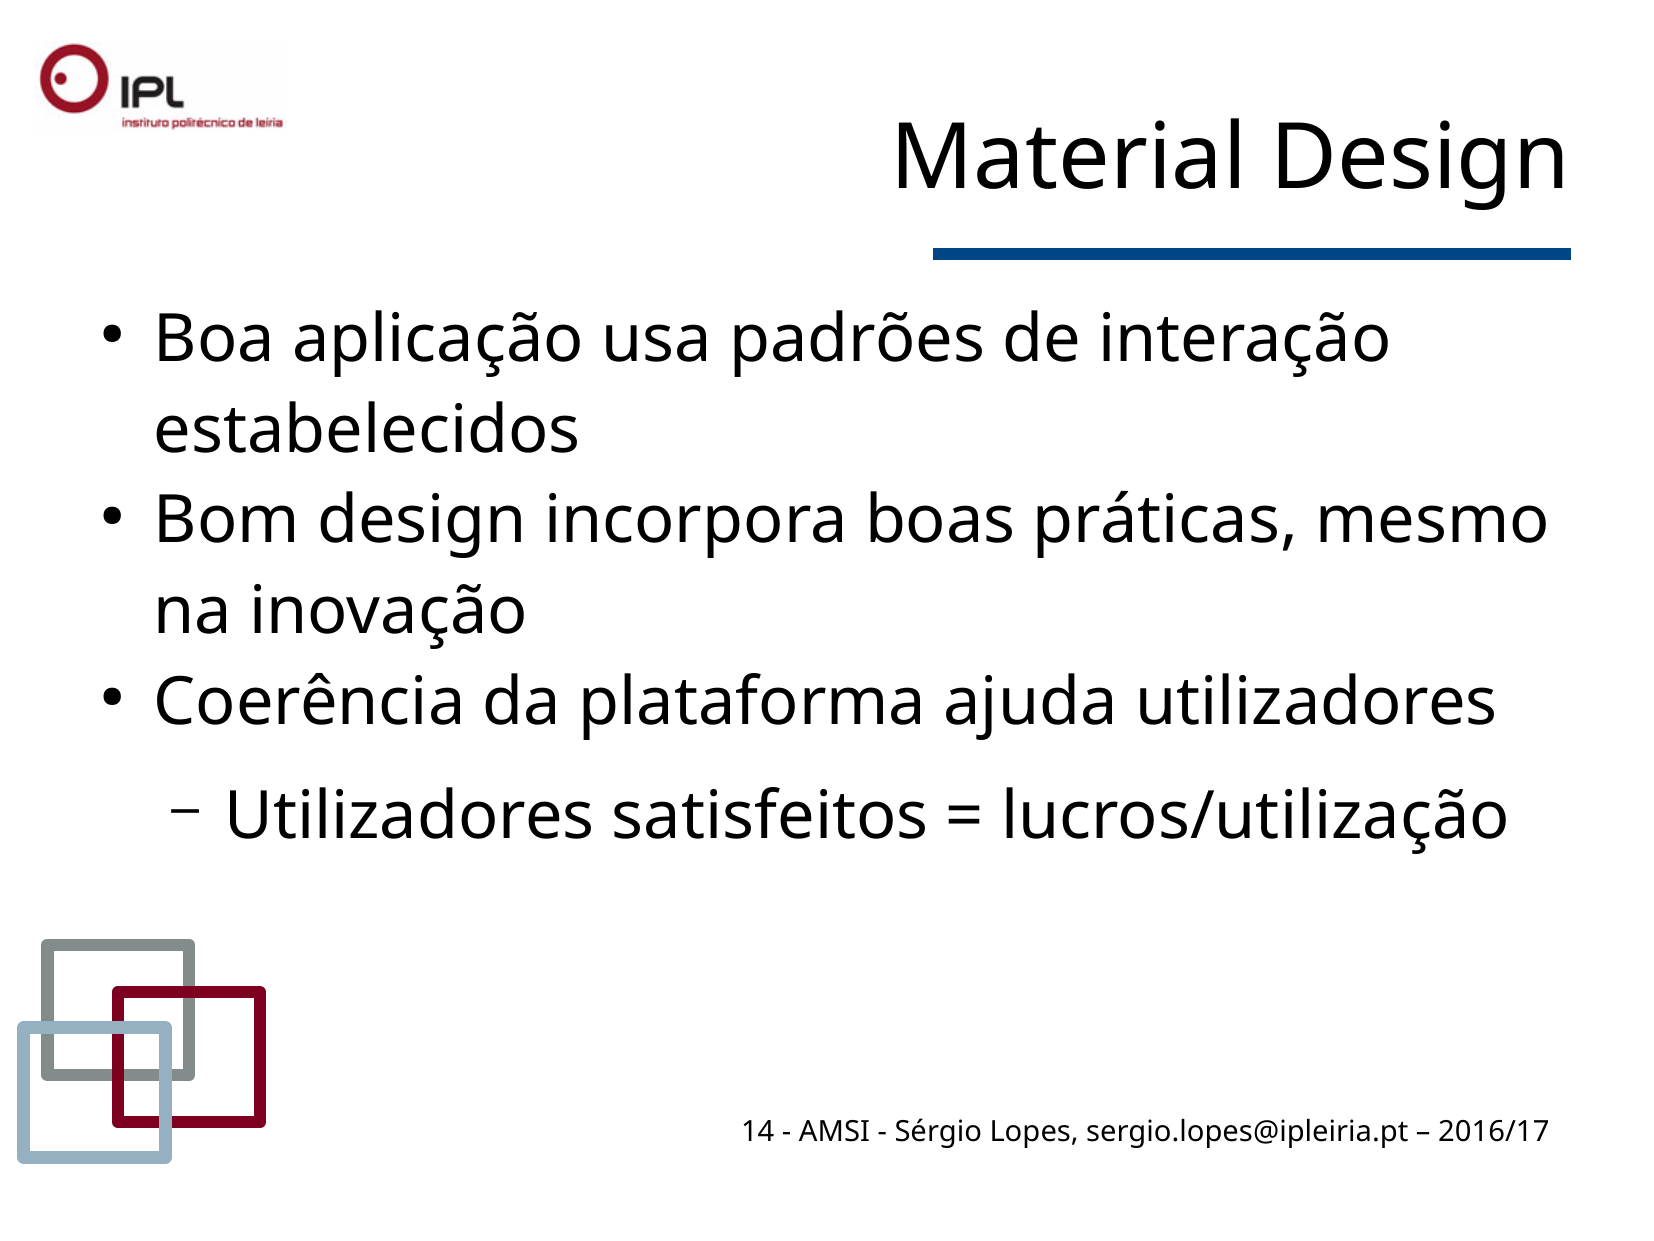

# Material Design
Boa aplicação usa padrões de interação estabelecidos
Bom design incorpora boas práticas, mesmo na inovação
Coerência da plataforma ajuda utilizadores
Utilizadores satisfeitos = lucros/utilização
14 - AMSI - Sérgio Lopes, sergio.lopes@ipleiria.pt – 2016/17